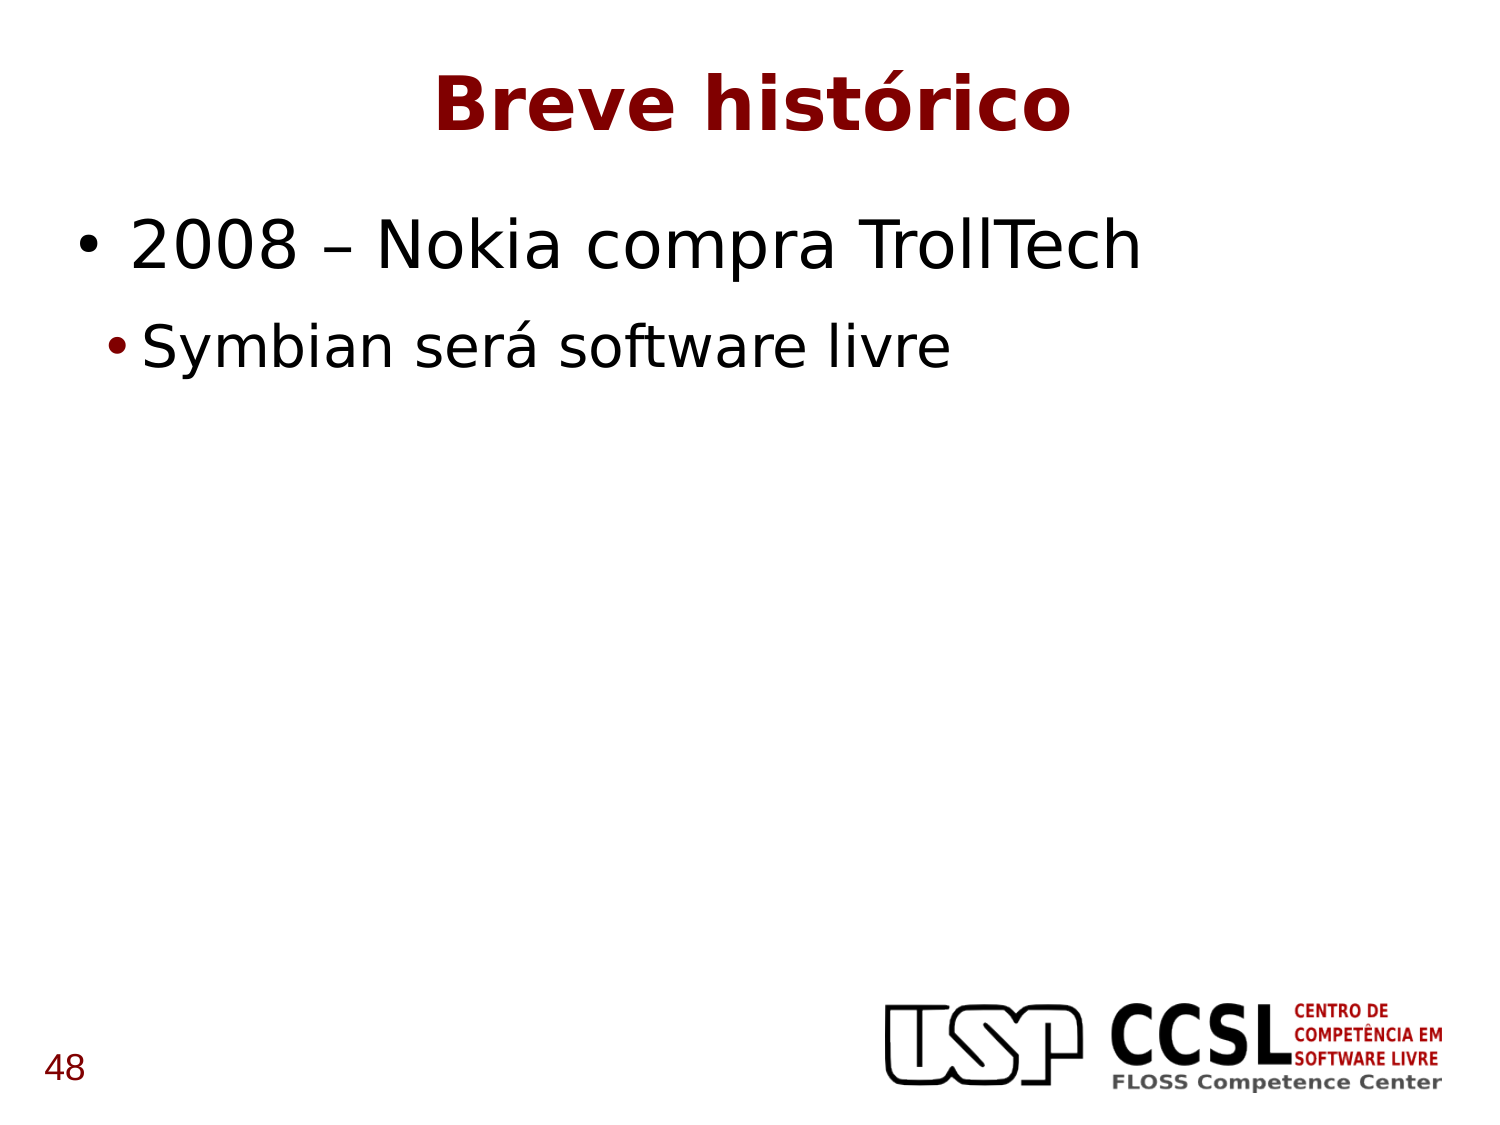

# Breve histórico
2008 – Nokia compra TrollTech
Symbian será software livre